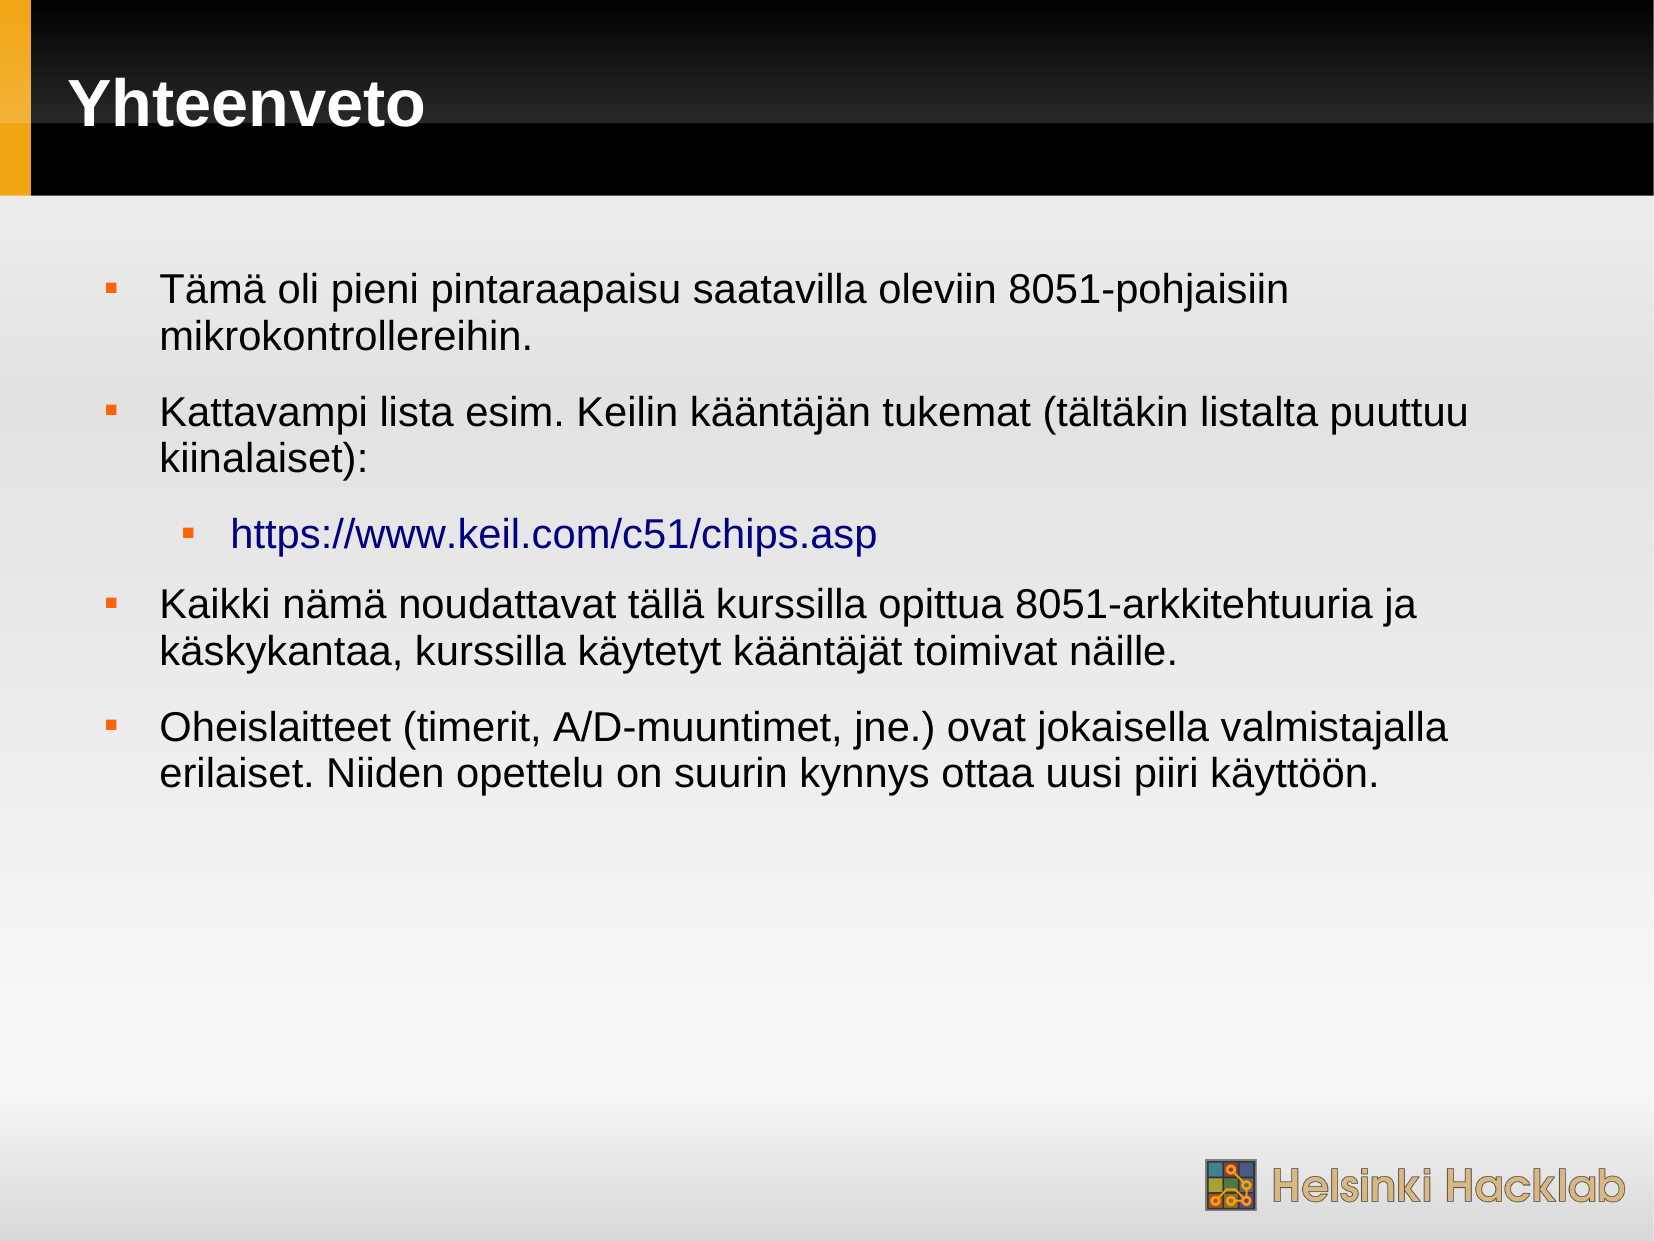

# Yhteenveto
Tämä oli pieni pintaraapaisu saatavilla oleviin 8051-pohjaisiin mikrokontrollereihin.
Kattavampi lista esim. Keilin kääntäjän tukemat (tältäkin listalta puuttuu kiinalaiset):
https://www.keil.com/c51/chips.asp
Kaikki nämä noudattavat tällä kurssilla opittua 8051-arkkitehtuuria ja käskykantaa, kurssilla käytetyt kääntäjät toimivat näille.
Oheislaitteet (timerit, A/D-muuntimet, jne.) ovat jokaisella valmistajalla erilaiset. Niiden opettelu on suurin kynnys ottaa uusi piiri käyttöön.